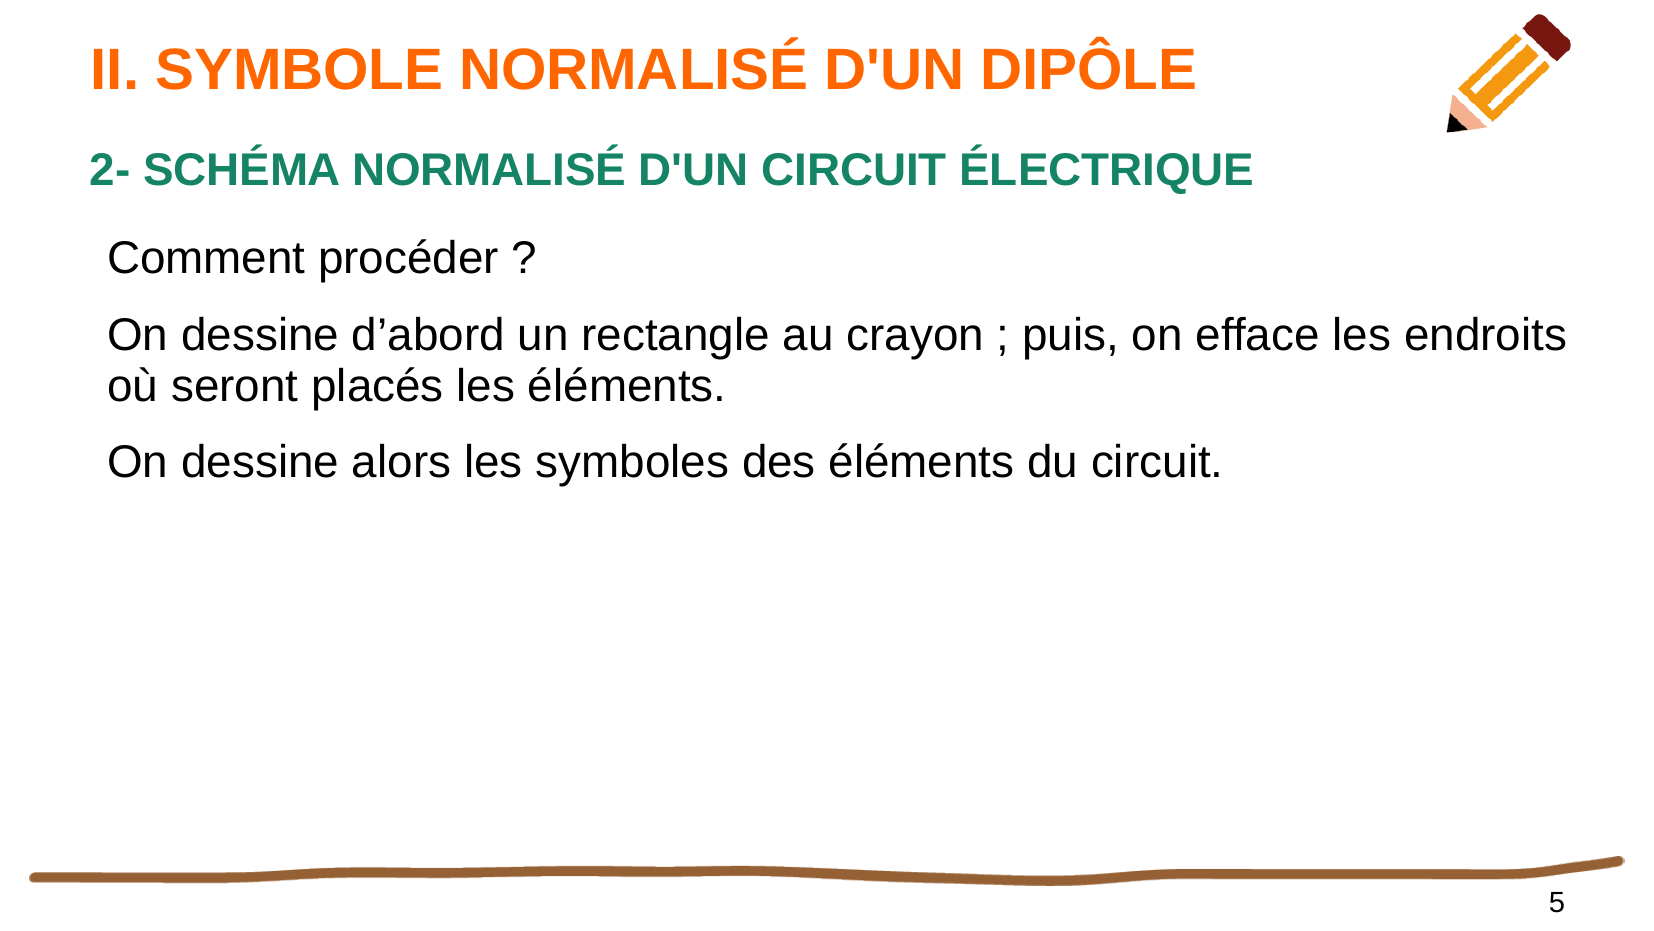

# II. SYMBOLE NORMALISÉ D'UN DIPÔLE
2- SCHÉMA NORMALISÉ D'UN CIRCUIT ÉLECTRIQUE
Comment procéder ?
On dessine d’abord un rectangle au crayon ; puis, on efface les endroits où seront placés les éléments.
On dessine alors les symboles des éléments du circuit.
5